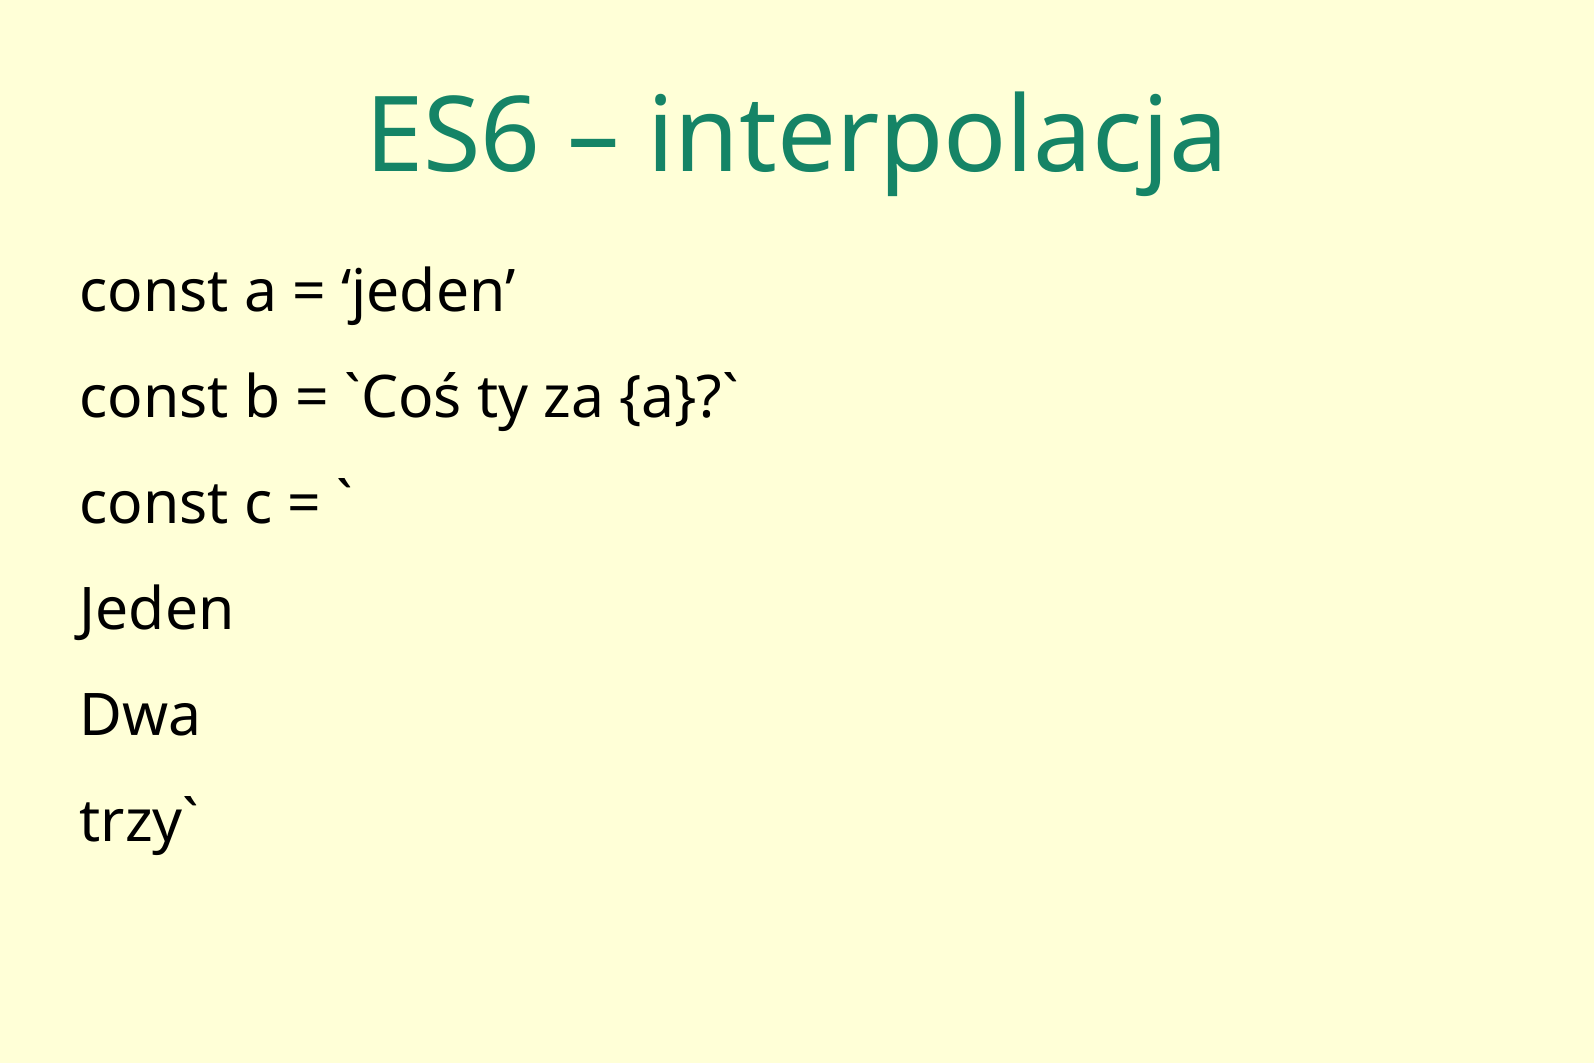

# ES6 – interpolacja
const a = ‘jeden’
const b = `Coś ty za {a}?`
const c = `
Jeden
Dwa
trzy`